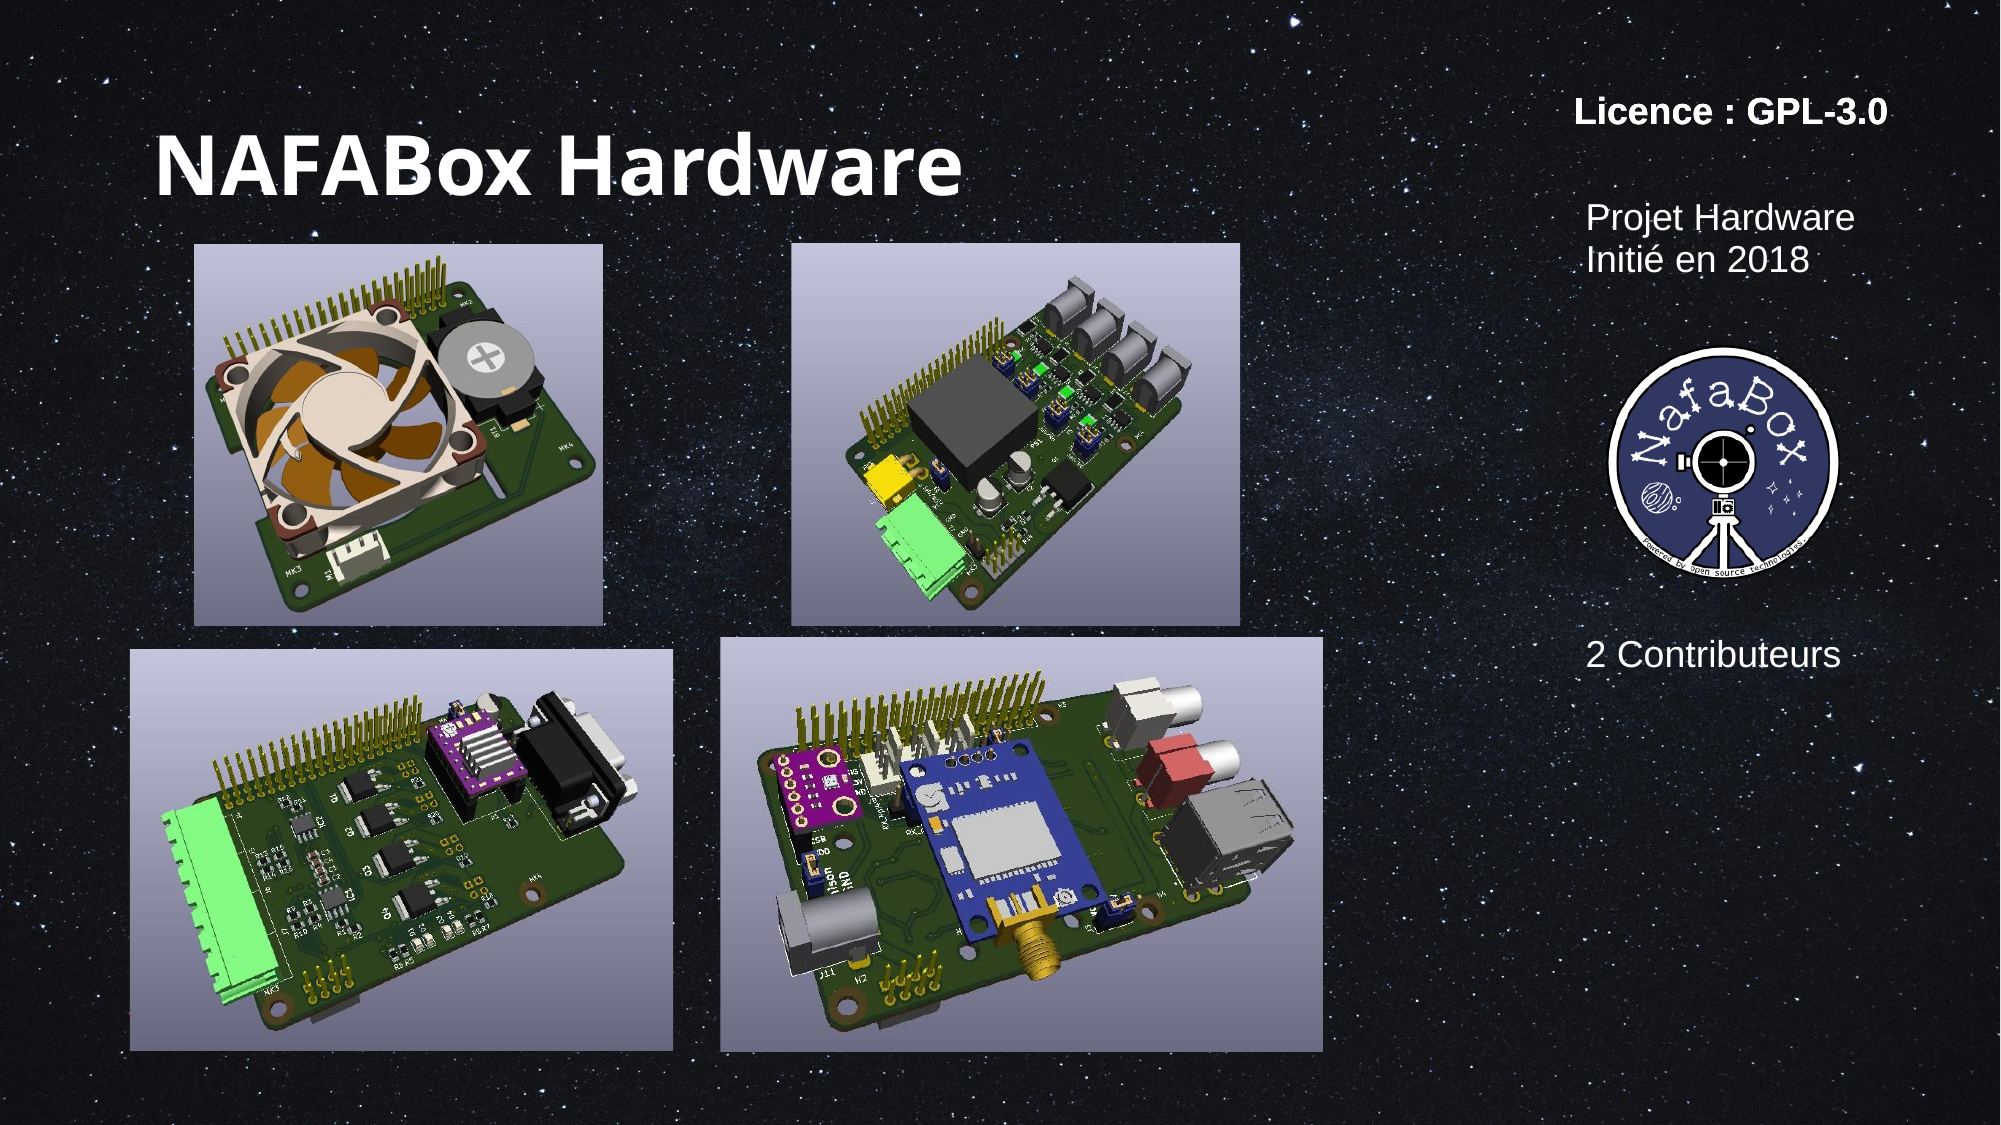

# NAFABox Hardware
Licence : GPL-3.0
Licence : GPL-3.0
Licence : GPL-3.0
Projet Hardware
Initié en 2018
2 Contributeurs